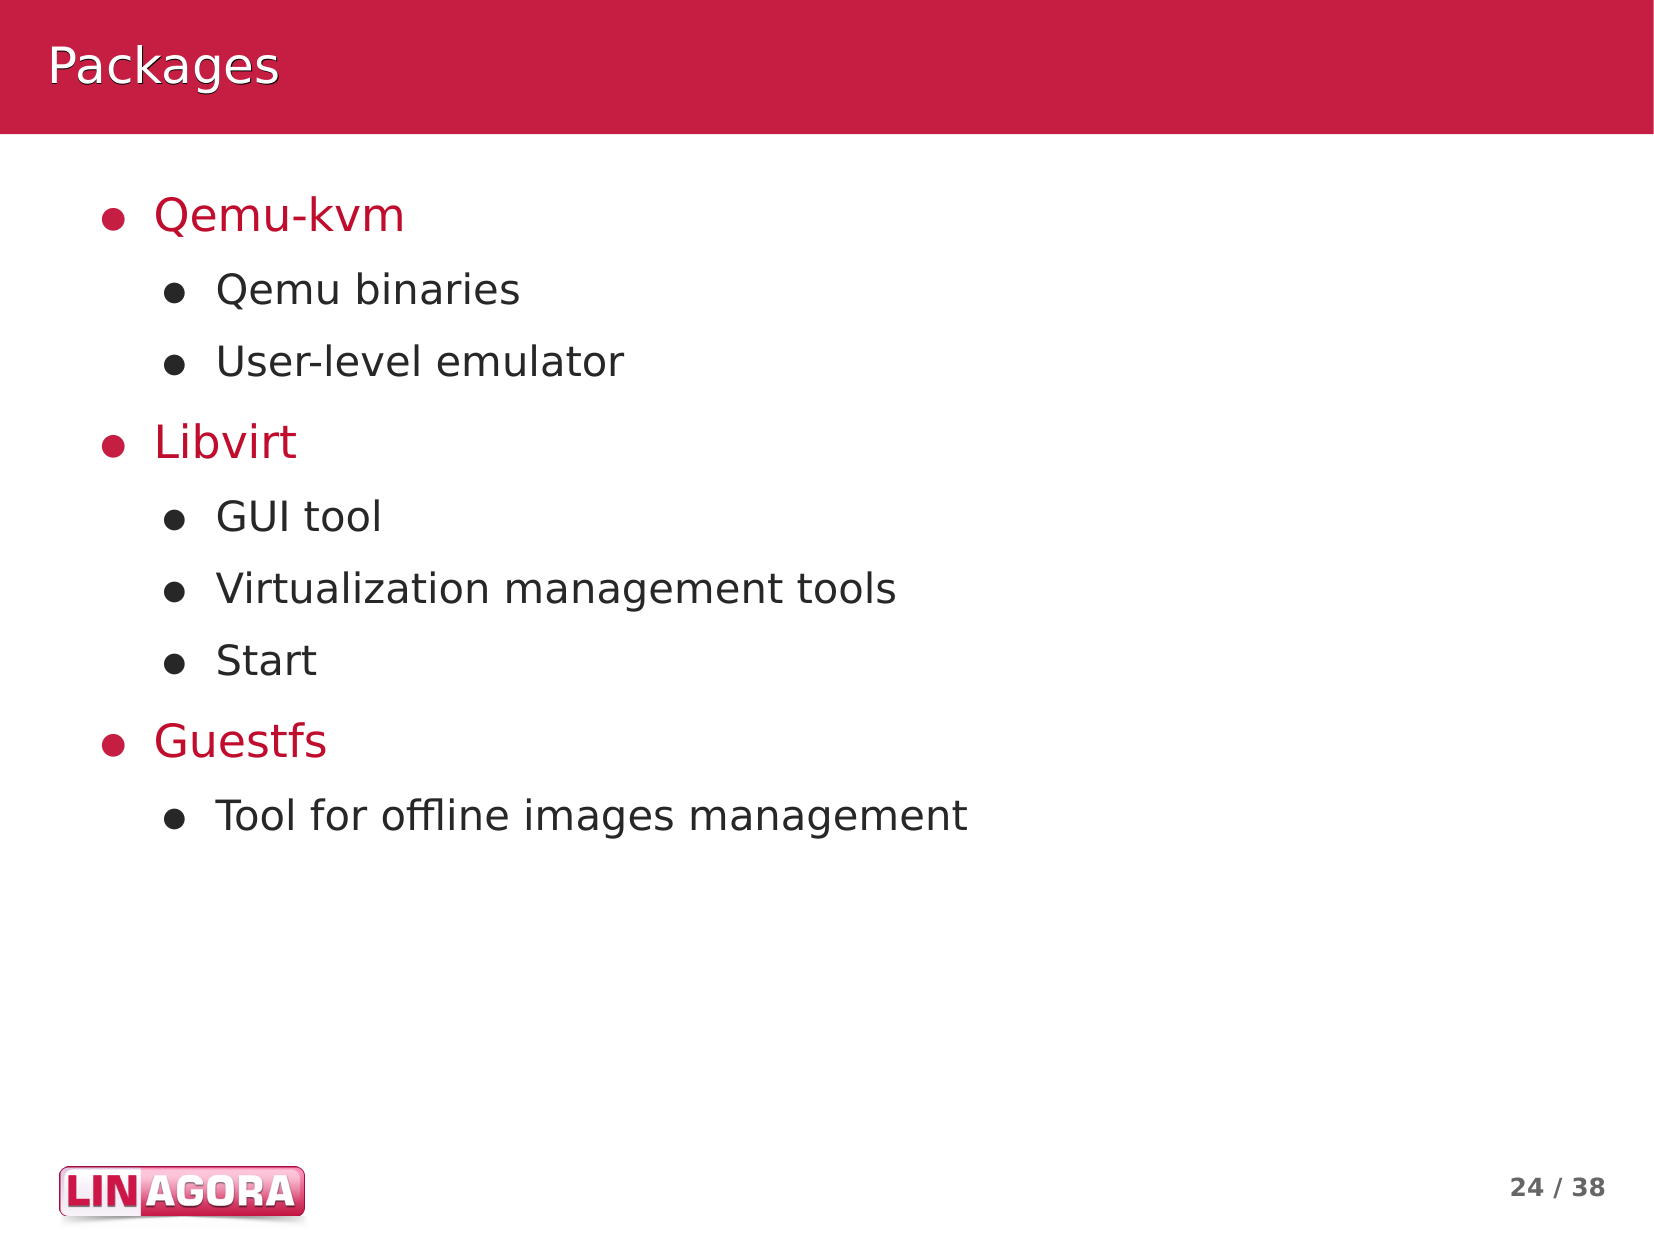

# Packages
Qemu-kvm
Qemu binaries
User-level emulator
Libvirt
GUI tool
Virtualization management tools
Start
Guestfs
Tool for offline images management